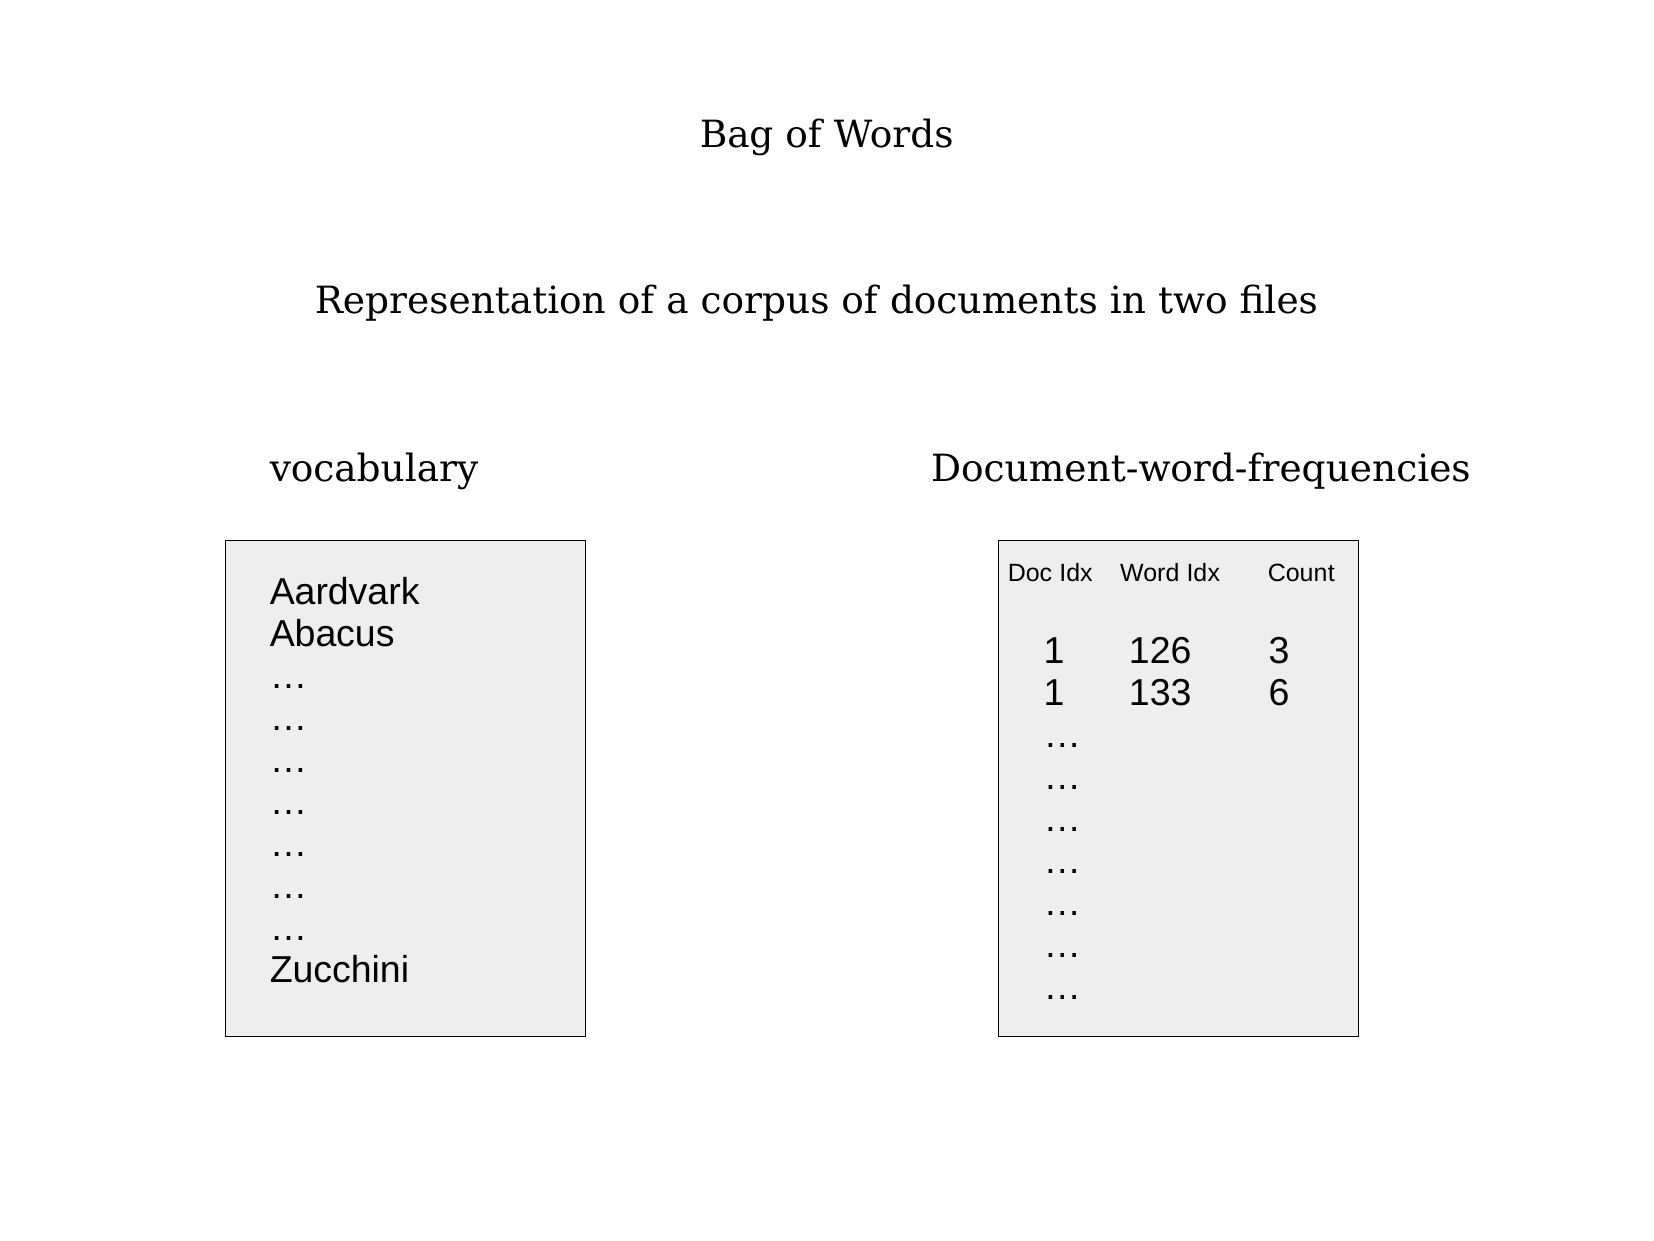

Bag of Words
Representation of a corpus of documents in two files
vocabulary
Document-word-frequencies
Doc Idx
Word Idx
Count
Aardvark
Abacus
…
…
…
…
…
…
…
Zucchini
1	 126 	3
1	 133		6
…
…
…
…
…
…
…